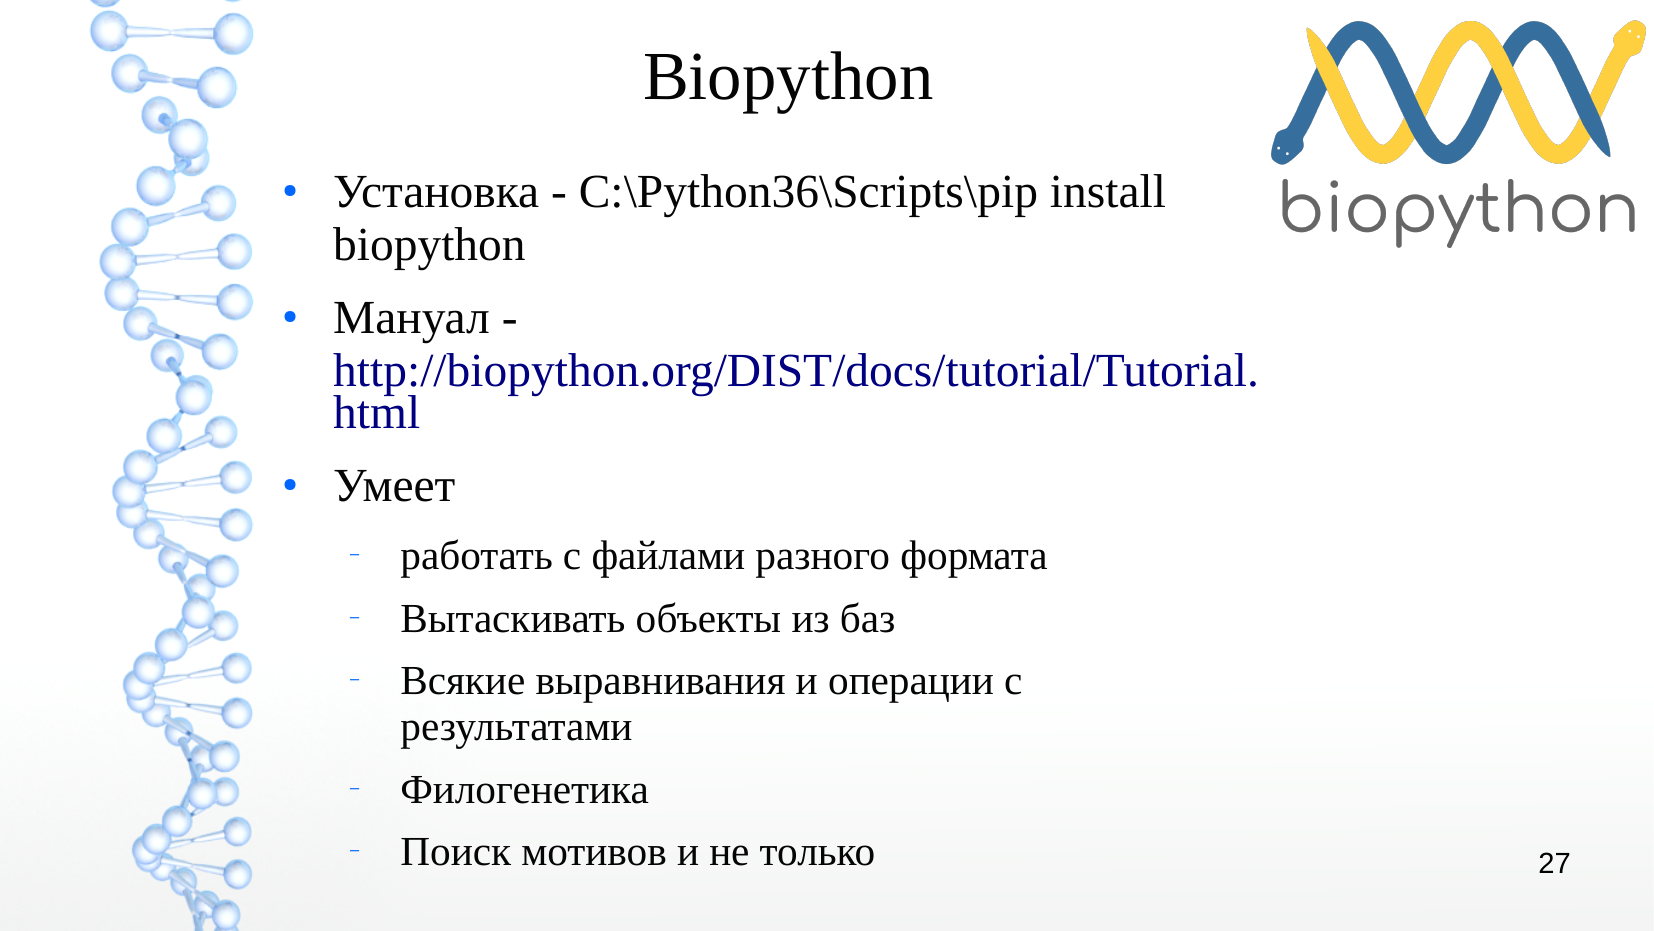

# Biopython
Установка - C:\Python36\Scripts\pip install biopython
Мануал - http://biopython.org/DIST/docs/tutorial/Tutorial.html
Умеет
работать с файлами разного формата
Вытаскивать объекты из баз
Всякие выравнивания и операции с результатами
Филогенетика
Поиск мотивов и не только
27